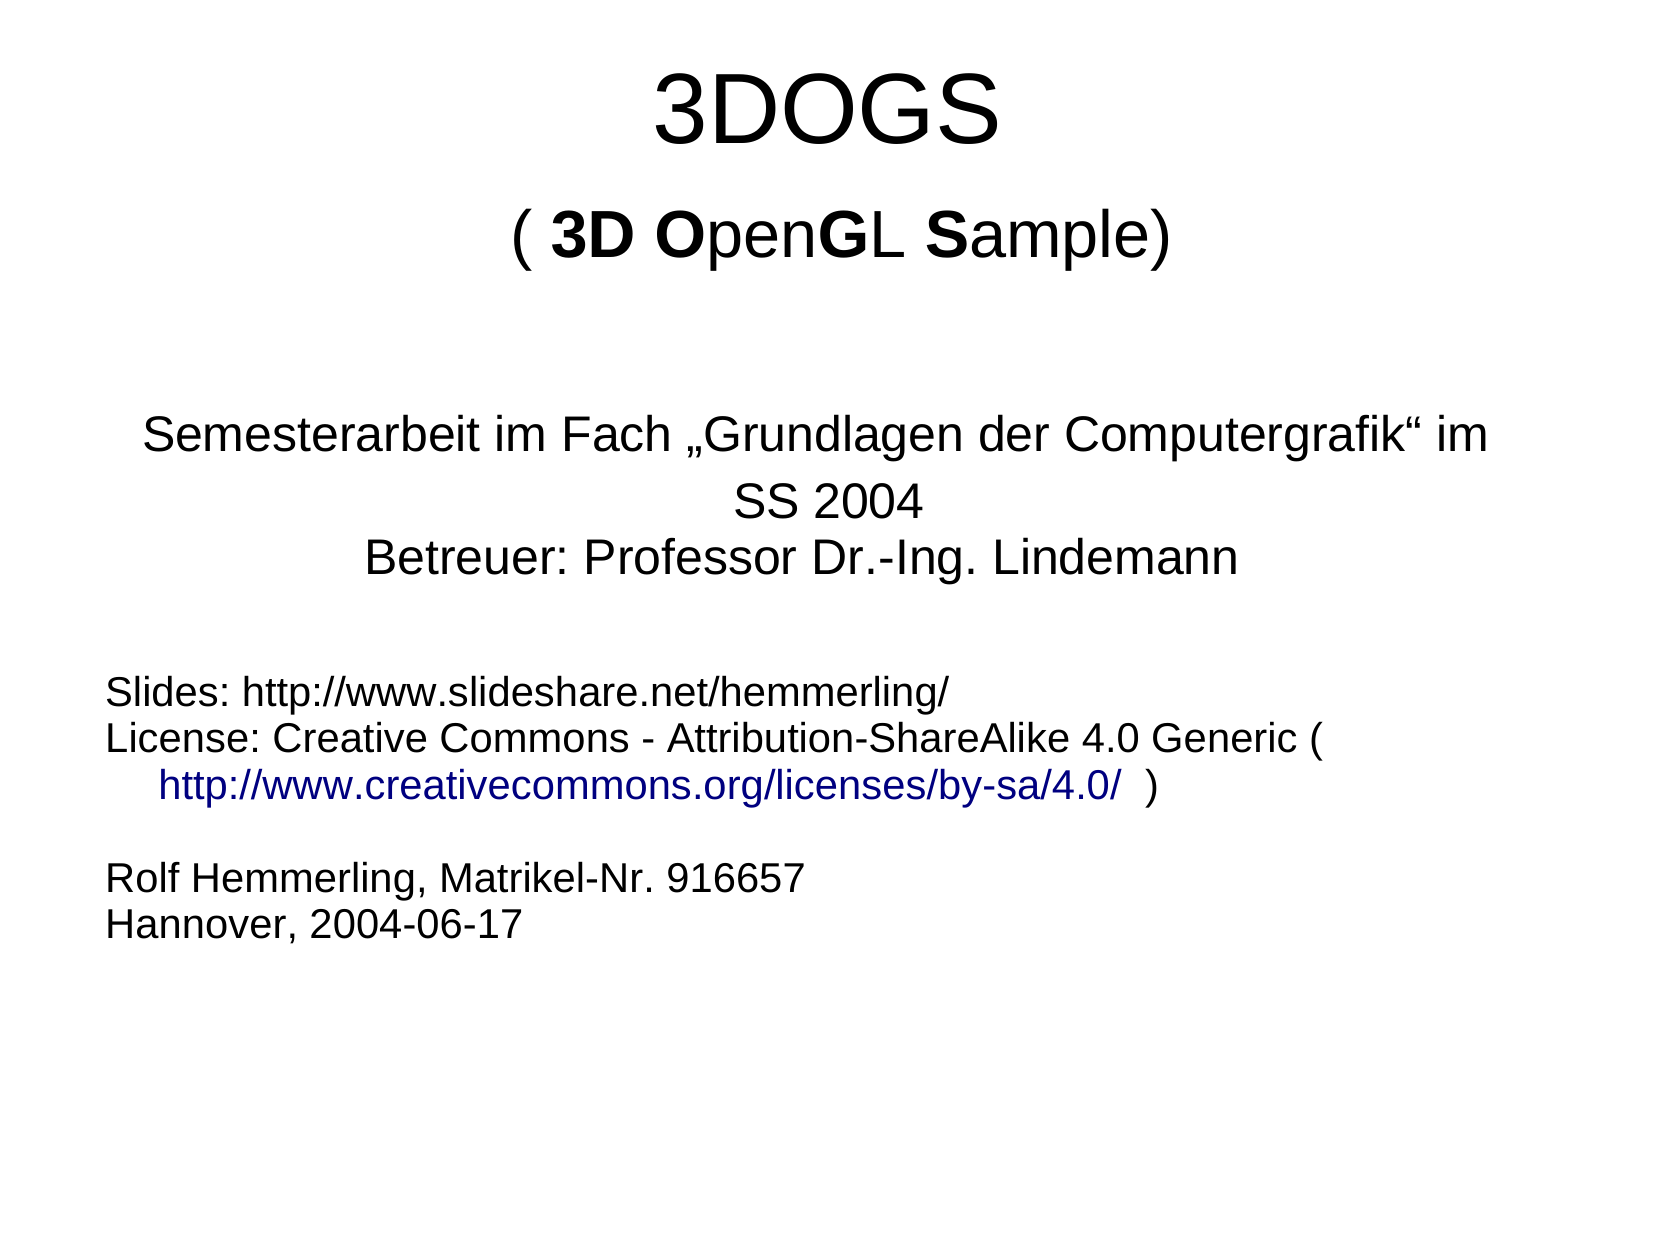

# 3DOGS ( 3D OpenGL Sample)
 Semesterarbeit im Fach „Grundlagen der Computergrafik“ im SS 2004
Betreuer: Professor Dr.-Ing. Lindemann
Slides: http://www.slideshare.net/hemmerling/
License: Creative Commons - Attribution-ShareAlike 4.0 Generic ( http://www.creativecommons.org/licenses/by-sa/4.0/ )
Rolf Hemmerling, Matrikel-Nr. 916657
Hannover, 2004-06-17